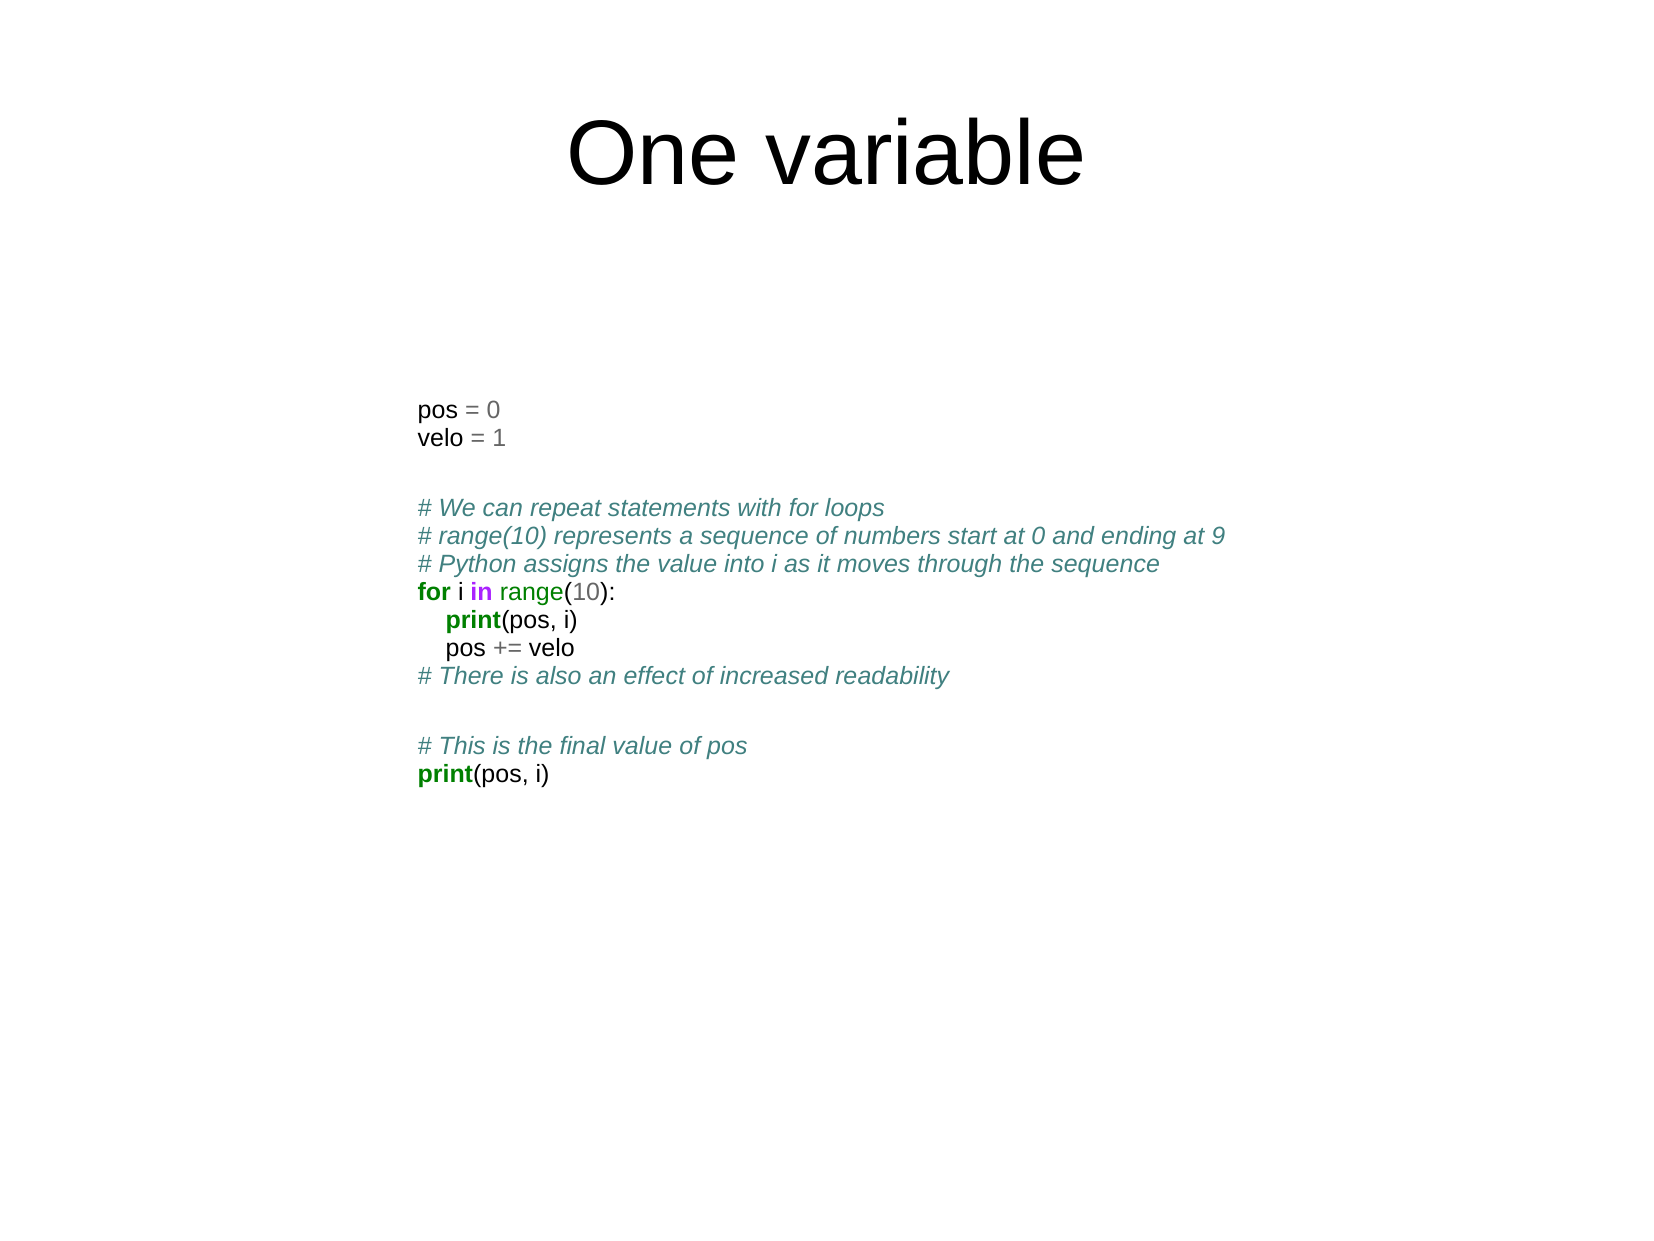

# One variable
pos = 0
velo = 1
# We can repeat statements with for loops
# range(10) represents a sequence of numbers start at 0 and ending at 9
# Python assigns the value into i as it moves through the sequence
for i in range(10):
 print(pos, i)
 pos += velo
# There is also an effect of increased readability
# This is the final value of pos
print(pos, i)